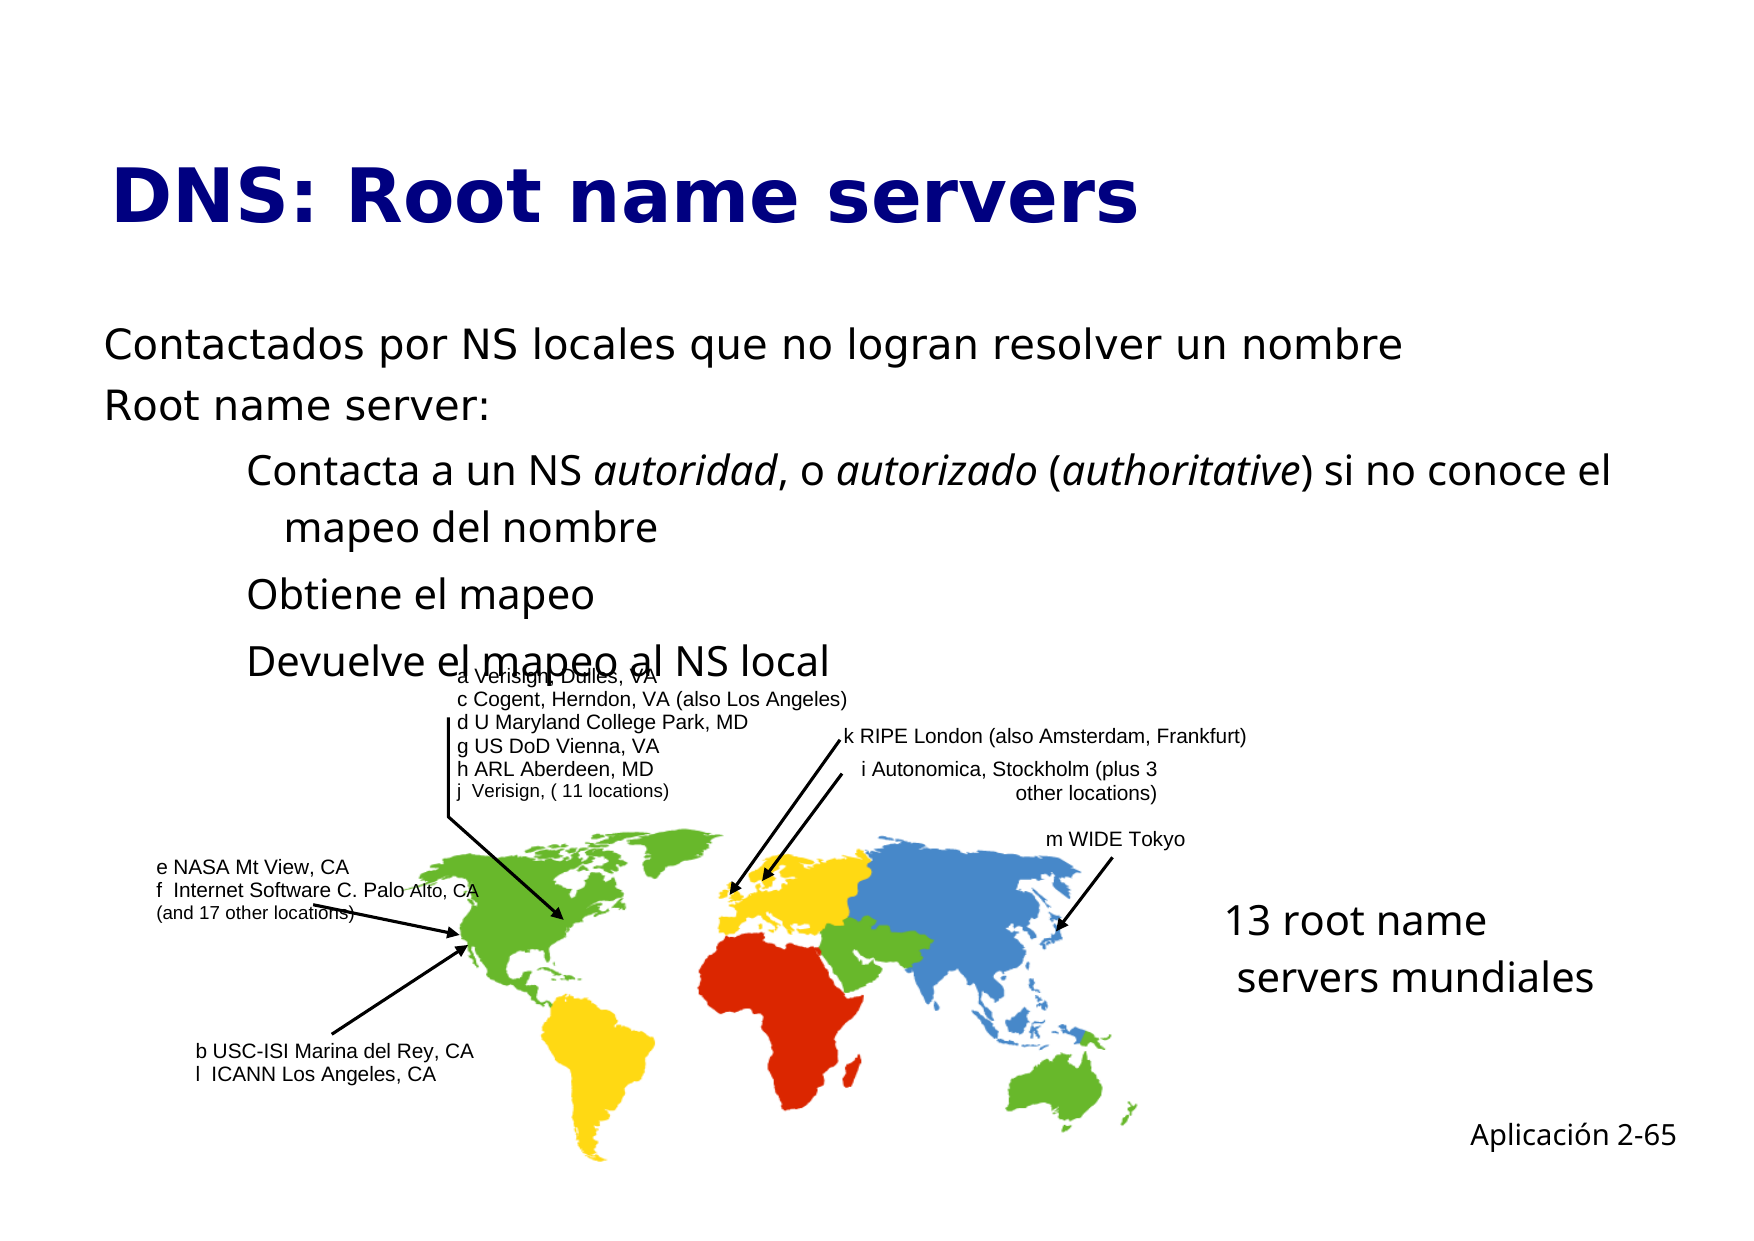

# DNS: Root name servers
Contactados por NS locales que no logran resolver un nombre
Root name server:
Contacta a un NS autoridad, o autorizado (authoritative) si no conoce el mapeo del nombre
Obtiene el mapeo
Devuelve el mapeo al NS local
a Verisign, Dulles, VA
c Cogent, Herndon, VA (also Los Angeles)
d U Maryland College Park, MD
g US DoD Vienna, VA
h ARL Aberdeen, MD
j Verisign, ( 11 locations)
k RIPE London (also Amsterdam, Frankfurt)
i Autonomica, Stockholm (plus 3 other locations)
m WIDE Tokyo
e NASA Mt View, CA
f Internet Software C. Palo Alto, CA (and 17 other locations)
b USC-ISI Marina del Rey, CA
l ICANN Los Angeles, CA
 13 root name servers mundiales